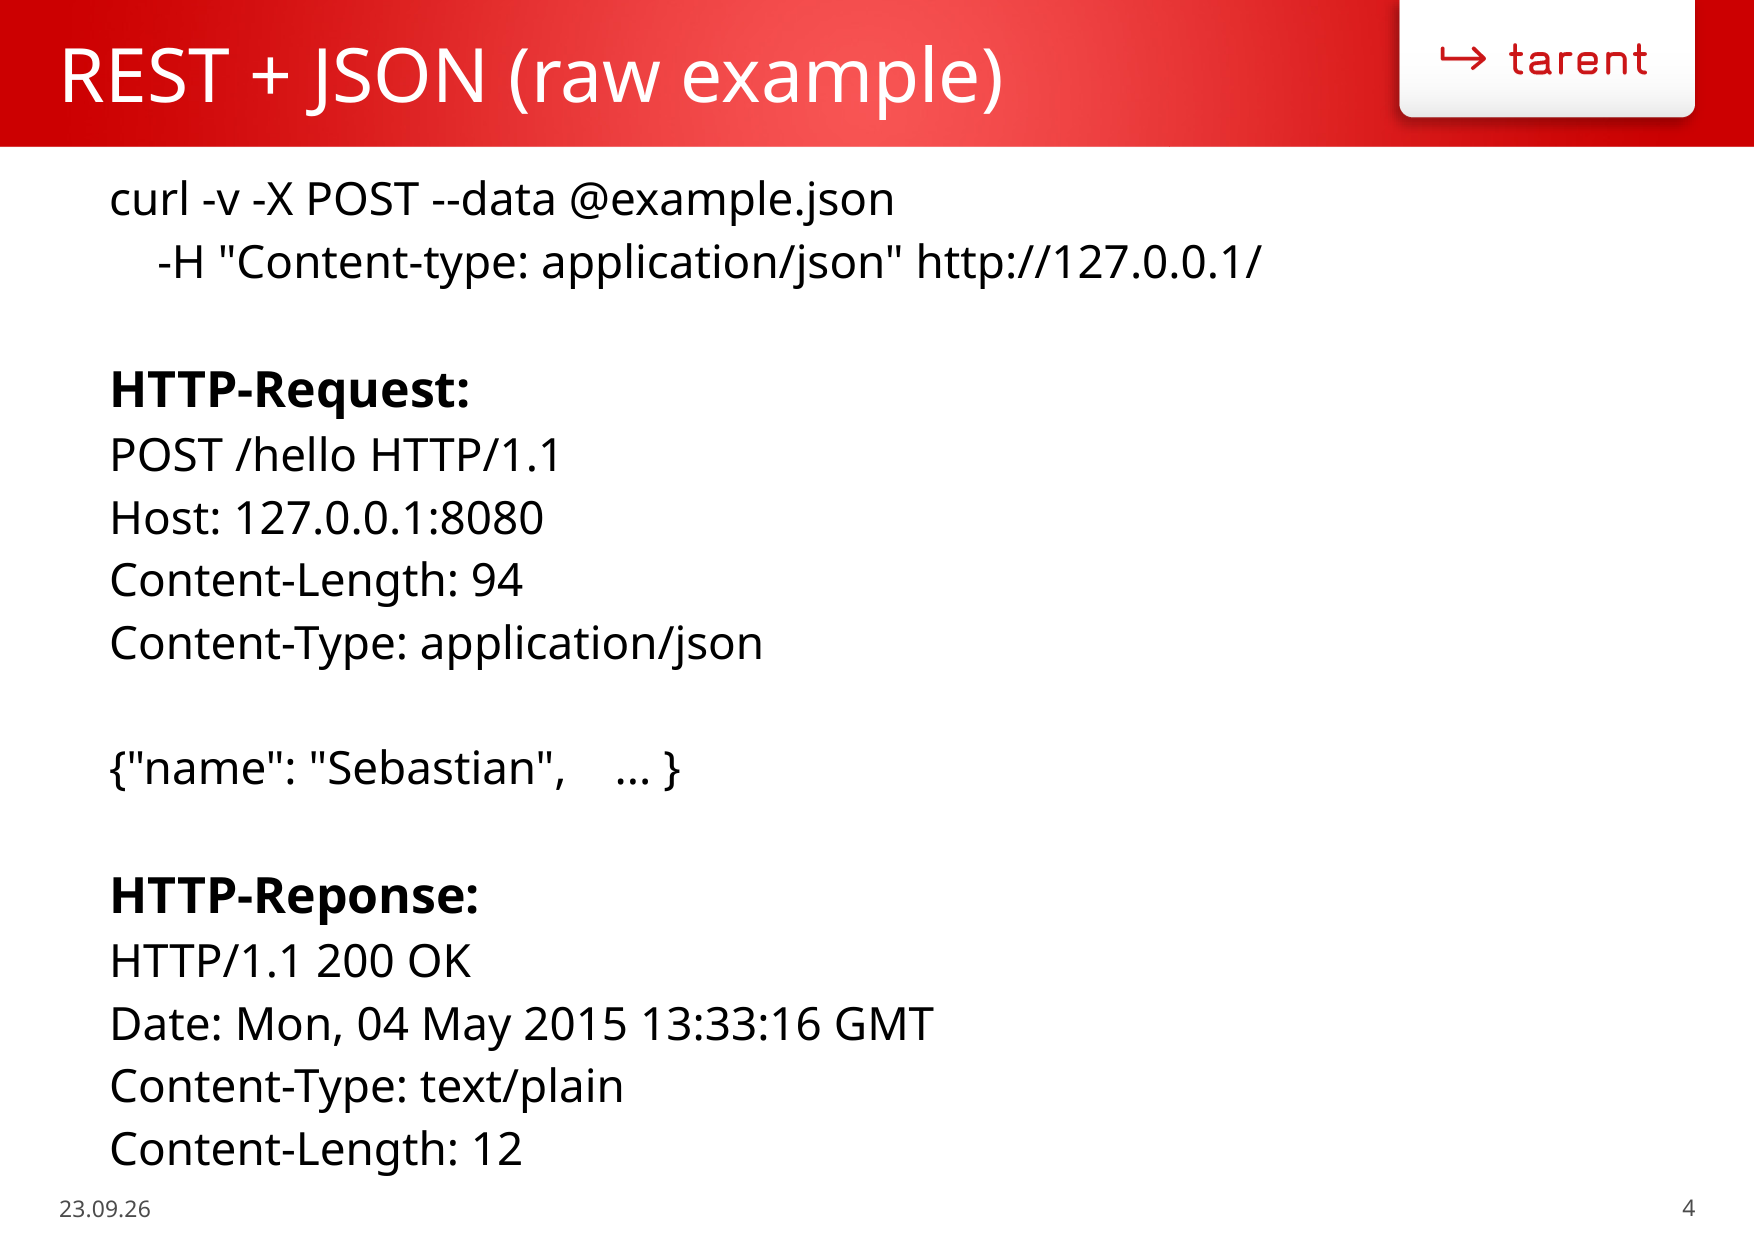

# REST + JSON (raw example)
curl -v -X POST --data @example.json
 -H "Content-type: application/json" http://127.0.0.1/
HTTP-Request:
POST /hello HTTP/1.1
Host: 127.0.0.1:8080
Content-Length: 94
Content-Type: application/json
{"name": "Sebastian", ... }
HTTP-Reponse:
HTTP/1.1 200 OK
Date: Mon, 04 May 2015 13:33:16 GMT
Content-Type: text/plain
Content-Length: 12
Hello Sebastian